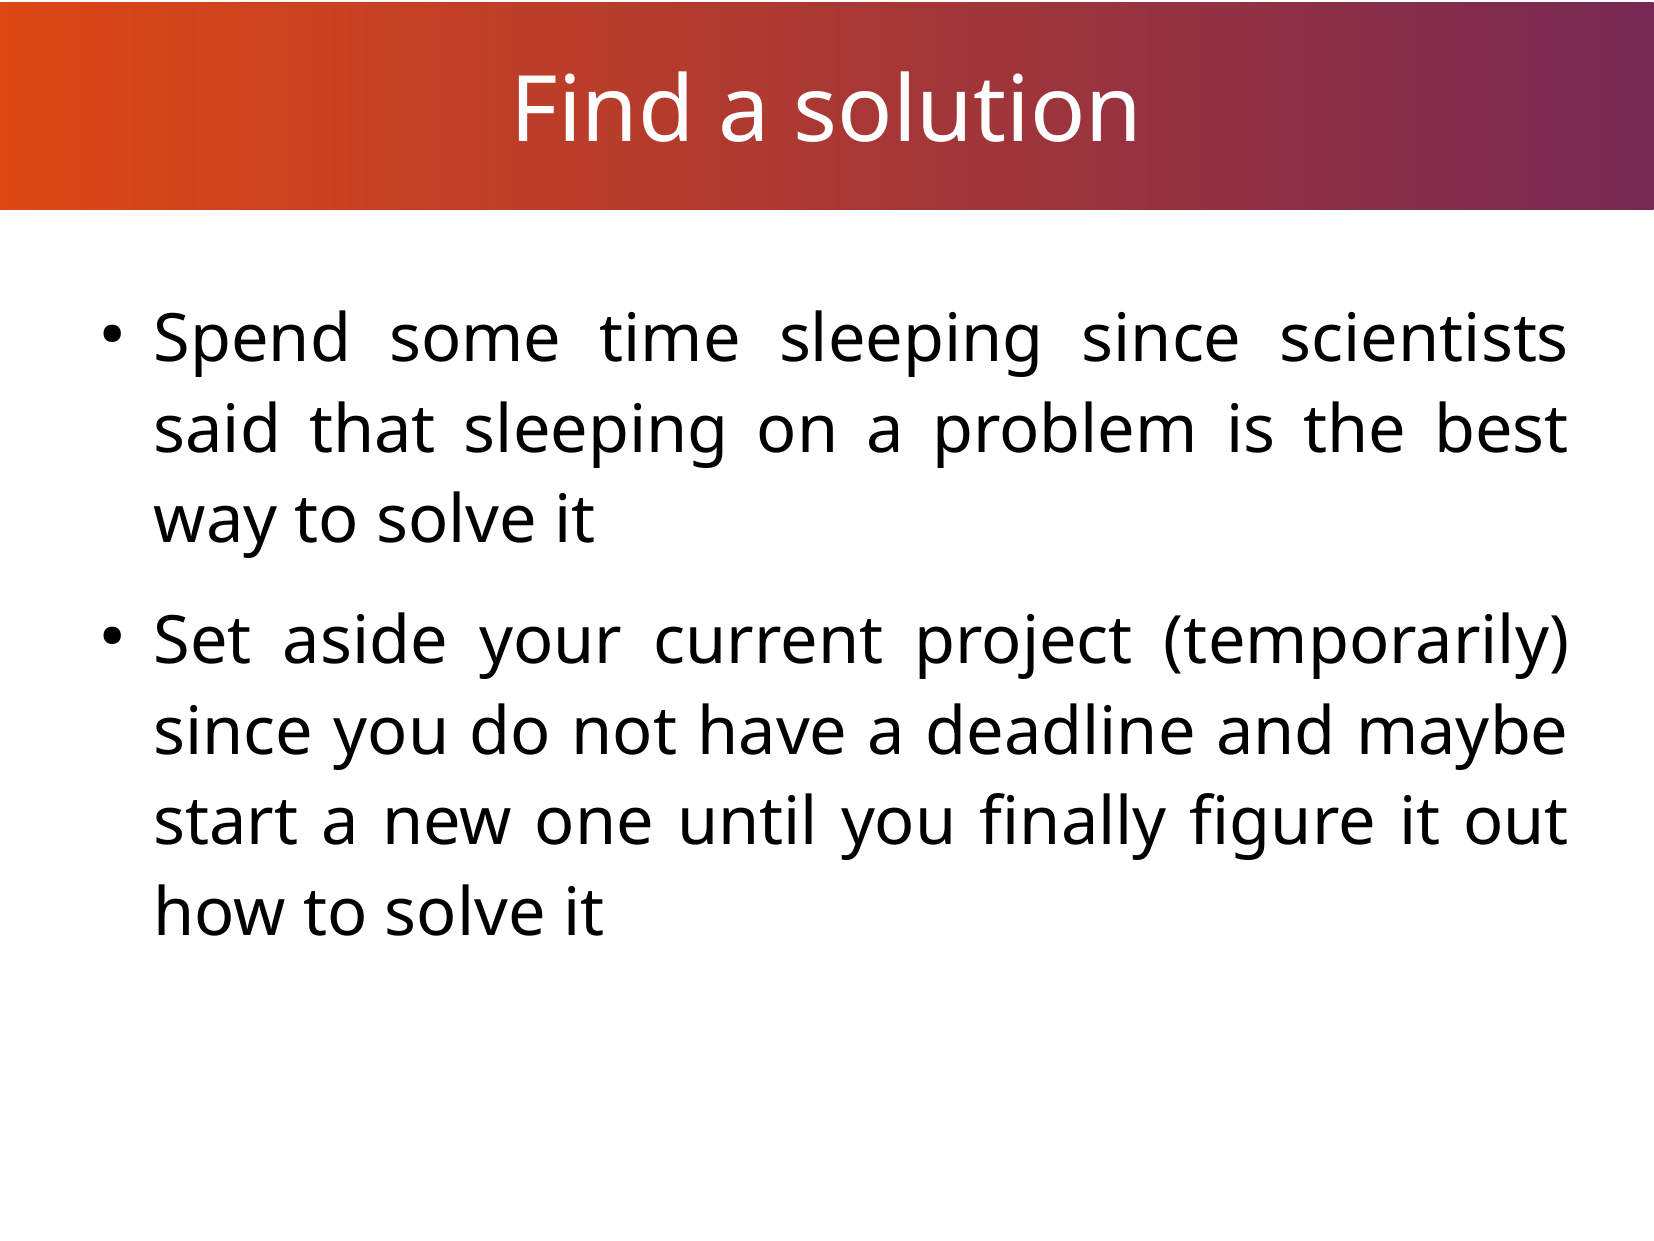

# Find a solution
Spend some time sleeping since scientists said that sleeping on a problem is the best way to solve it
Set aside your current project (temporarily) since you do not have a deadline and maybe start a new one until you finally figure it out how to solve it